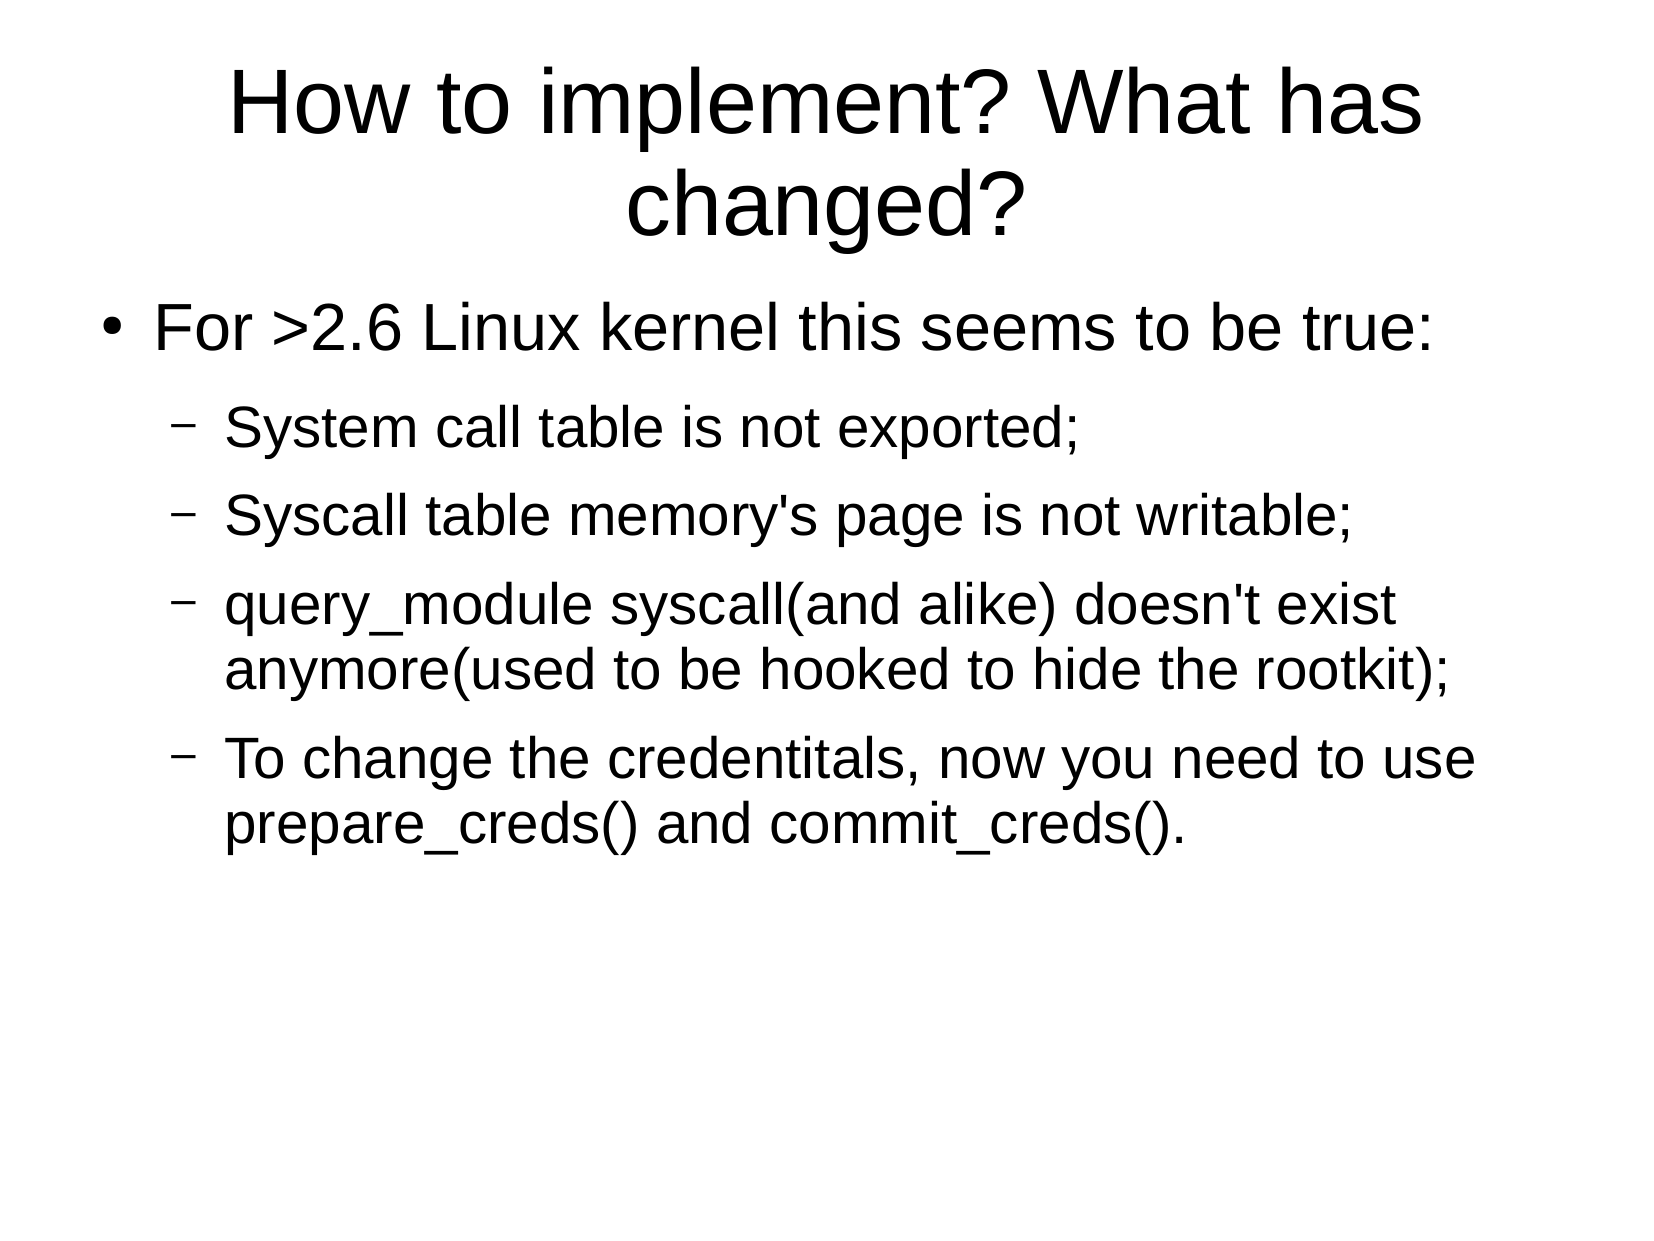

# How to implement? What has changed?
For >2.6 Linux kernel this seems to be true:
System call table is not exported;
Syscall table memory's page is not writable;
query_module syscall(and alike) doesn't exist anymore(used to be hooked to hide the rootkit);
To change the credentitals, now you need to use prepare_creds() and commit_creds().